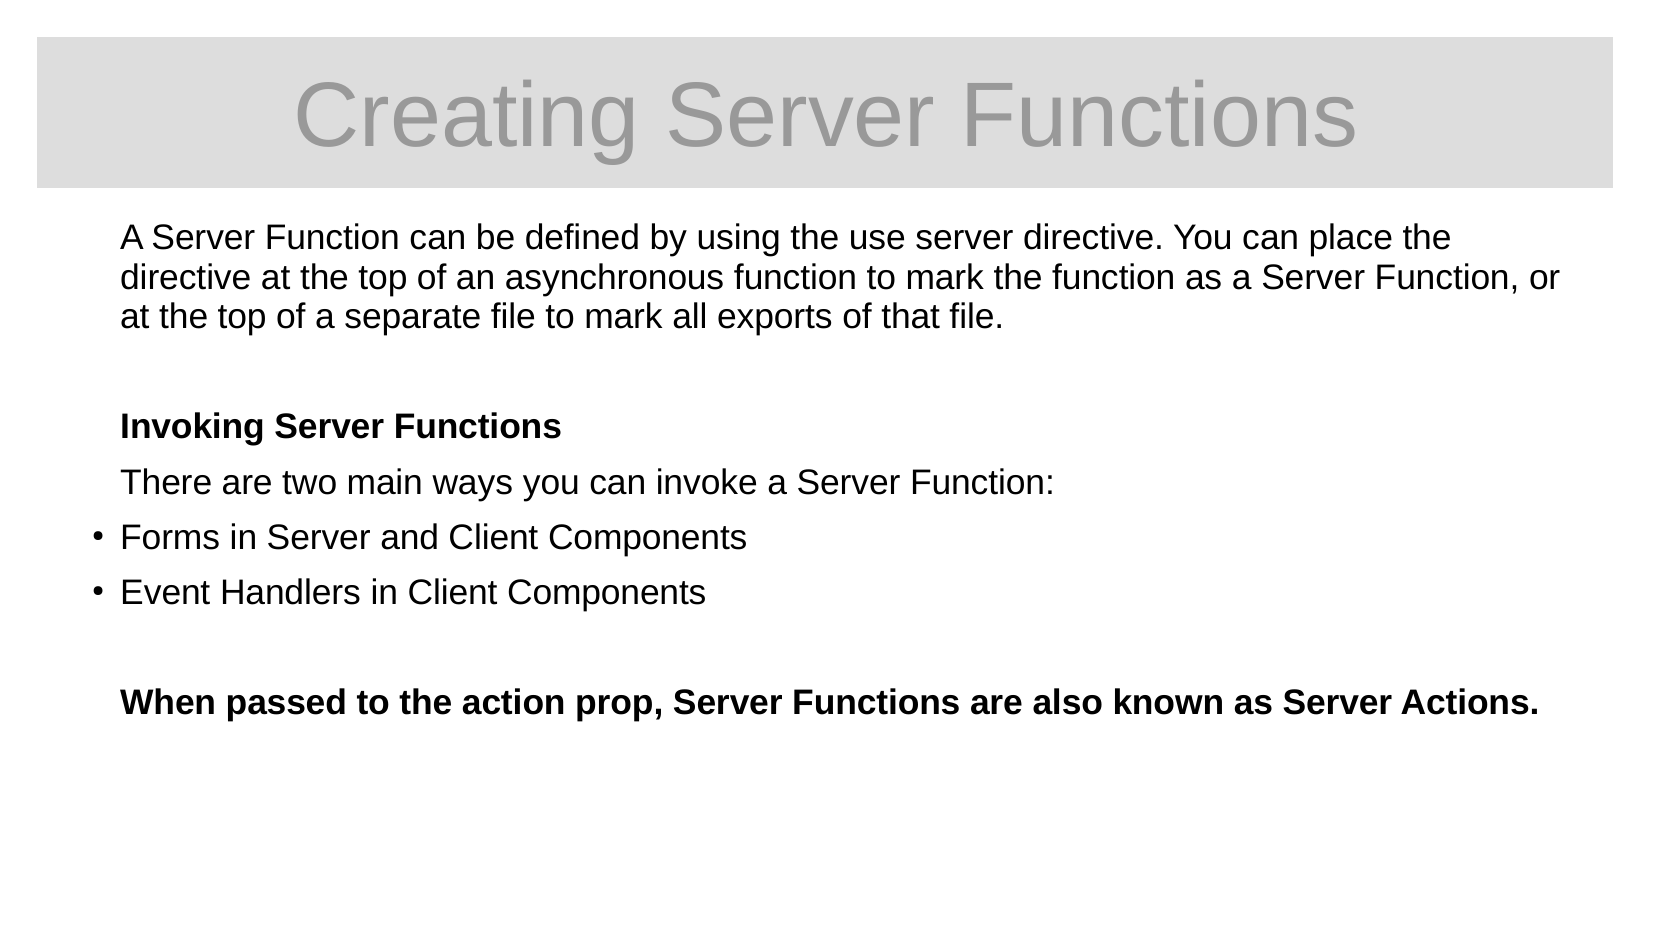

# Creating Server Functions
A Server Function can be defined by using the use server directive. You can place the directive at the top of an asynchronous function to mark the function as a Server Function, or at the top of a separate file to mark all exports of that file.
Invoking Server Functions
There are two main ways you can invoke a Server Function:
Forms in Server and Client Components
Event Handlers in Client Components
When passed to the action prop, Server Functions are also known as Server Actions.